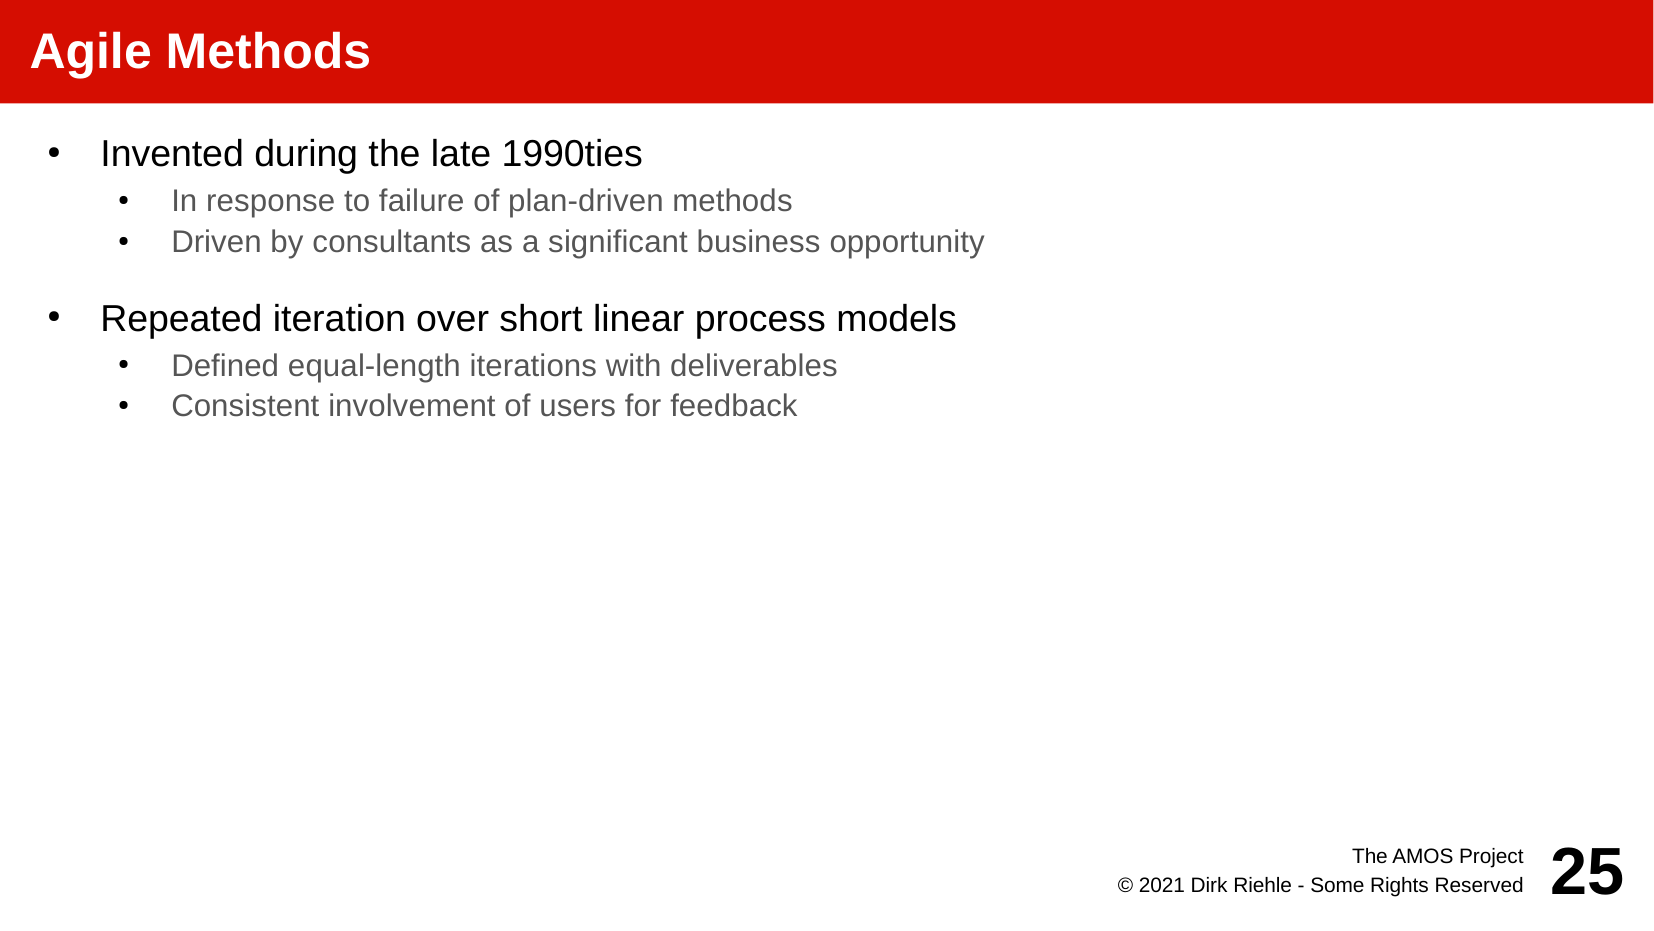

# Agile Methods
Invented during the late 1990ties
In response to failure of plan-driven methods
Driven by consultants as a significant business opportunity
Repeated iteration over short linear process models
Defined equal-length iterations with deliverables
Consistent involvement of users for feedback
The AMOS Project
25
© 2021 Dirk Riehle - Some Rights Reserved